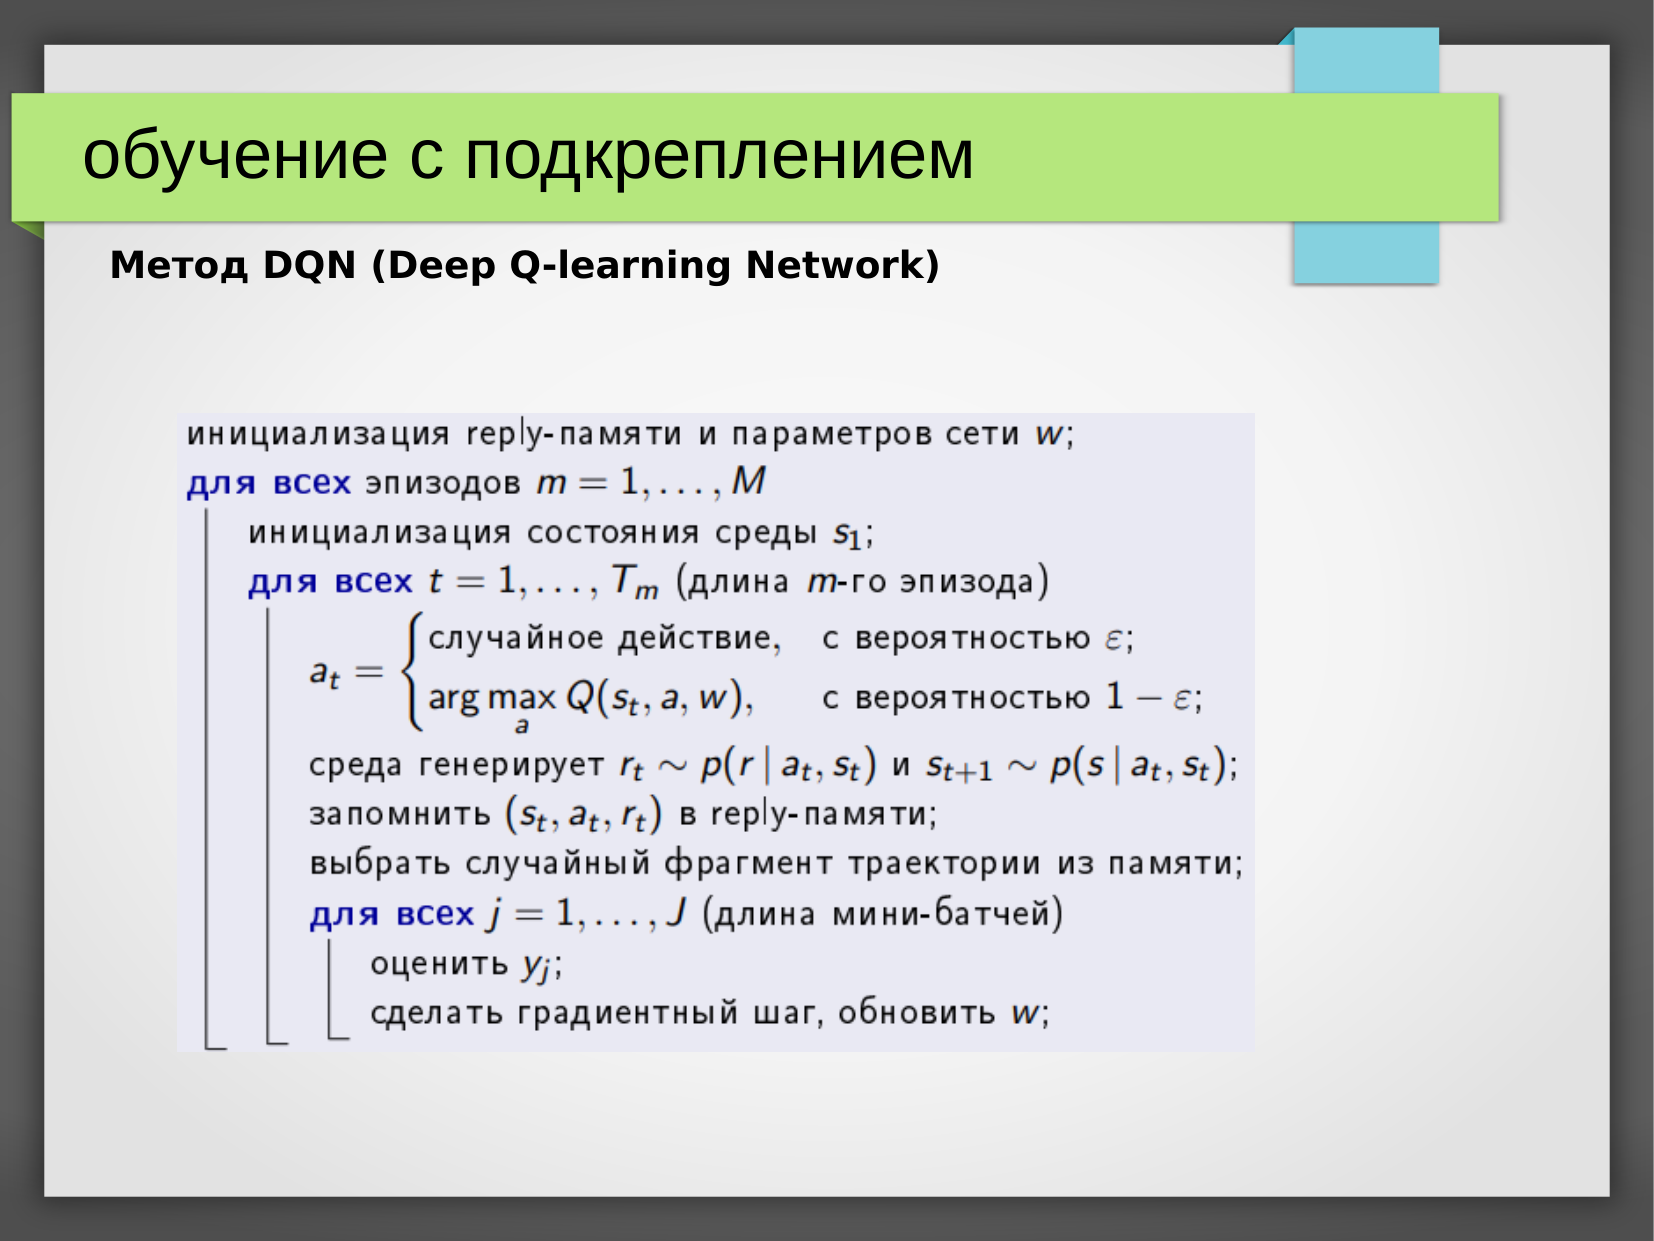

# обучение с подкреплением
Метод DQN (Deep Q-learning Network)